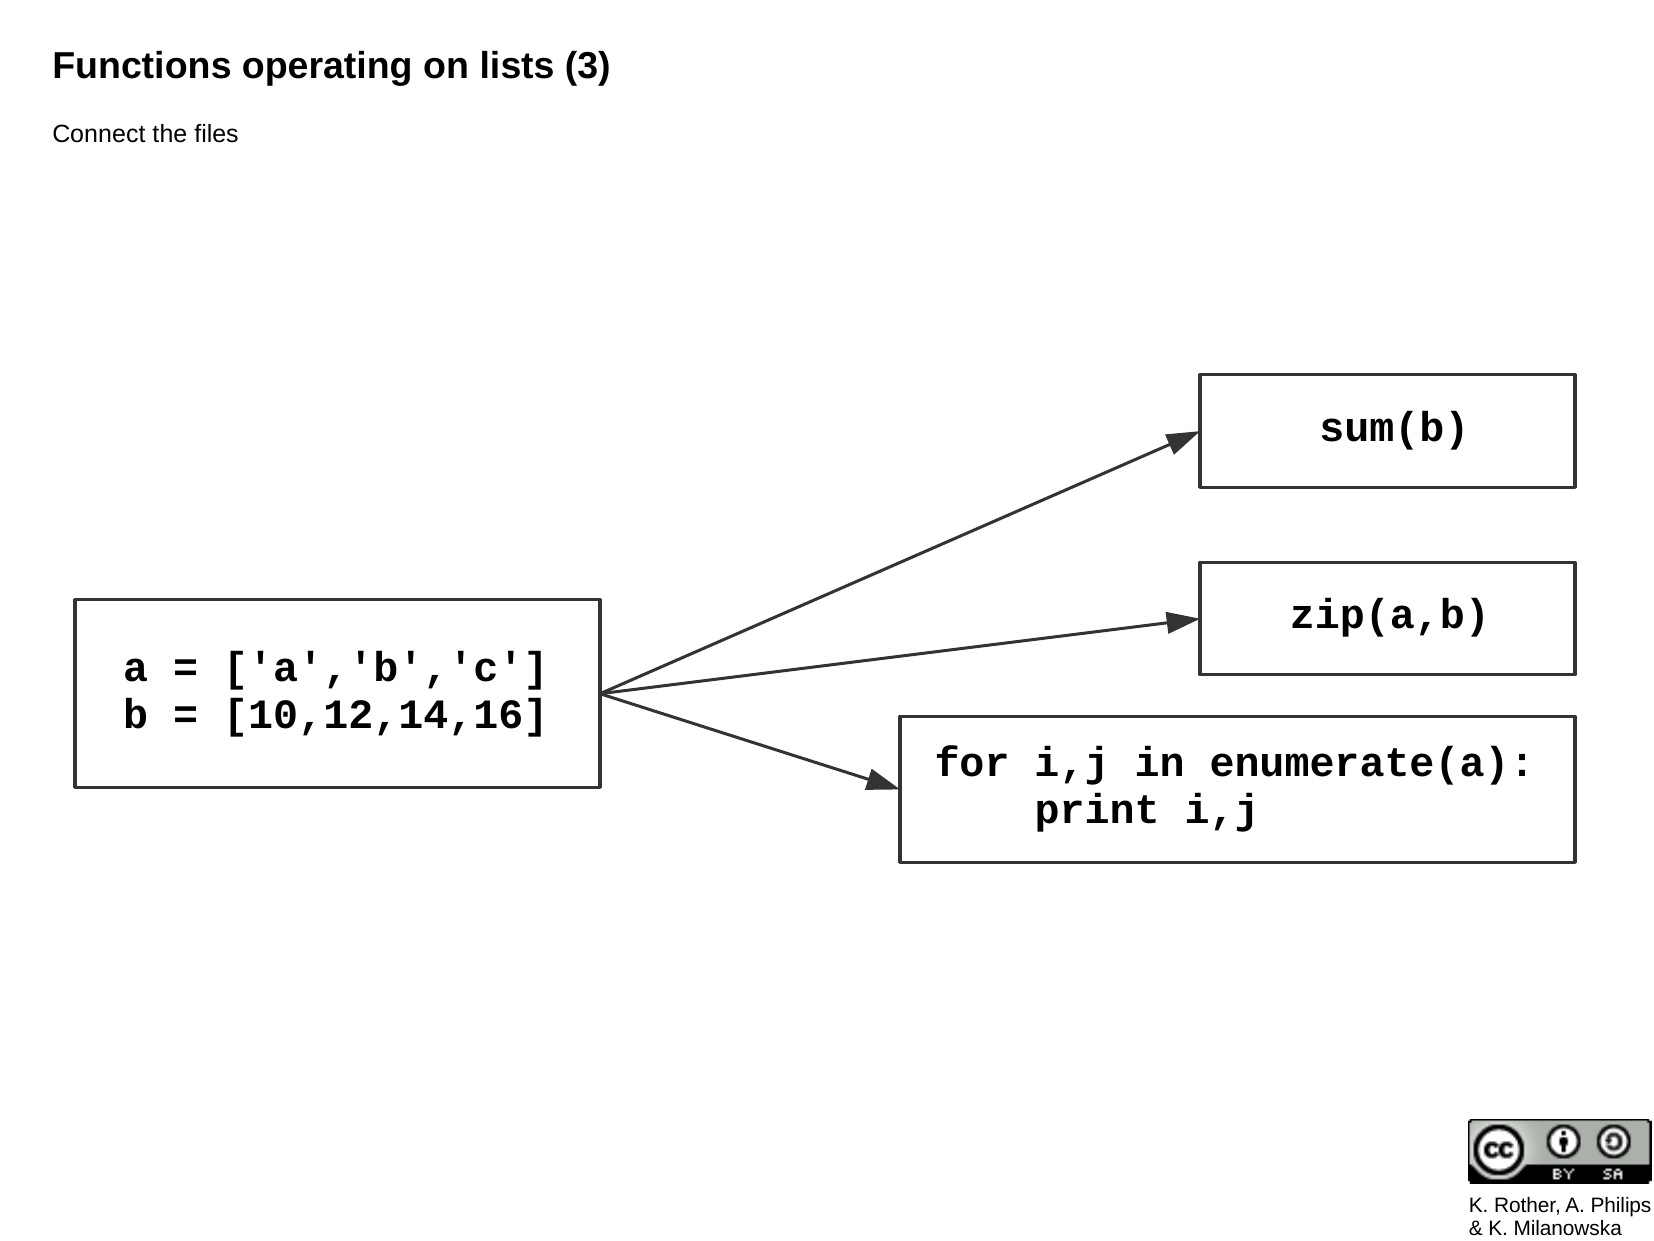

Functions operating on lists (3)
Connect the files
sum(b)
zip(a,b)
a = ['a','b','c']
b = [10,12,14,16]
for i,j in enumerate(a):
 print i,j